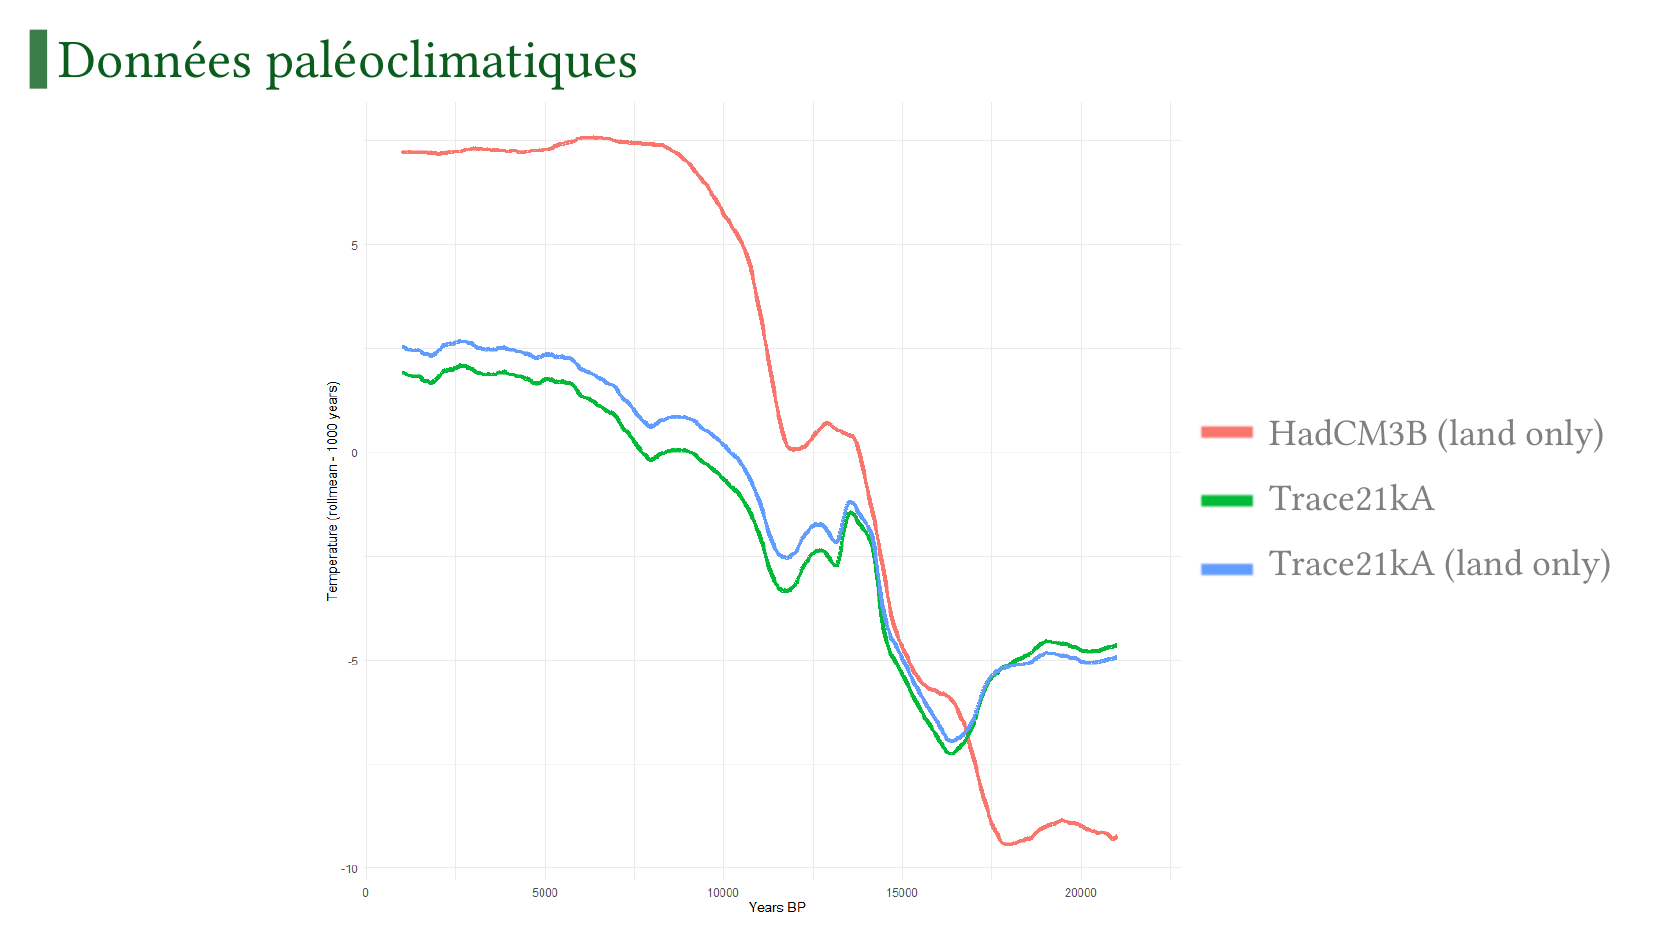

# Données paléoclimatiques
HadCM3B (land only)
Trace21kA
Trace21kA (land only)